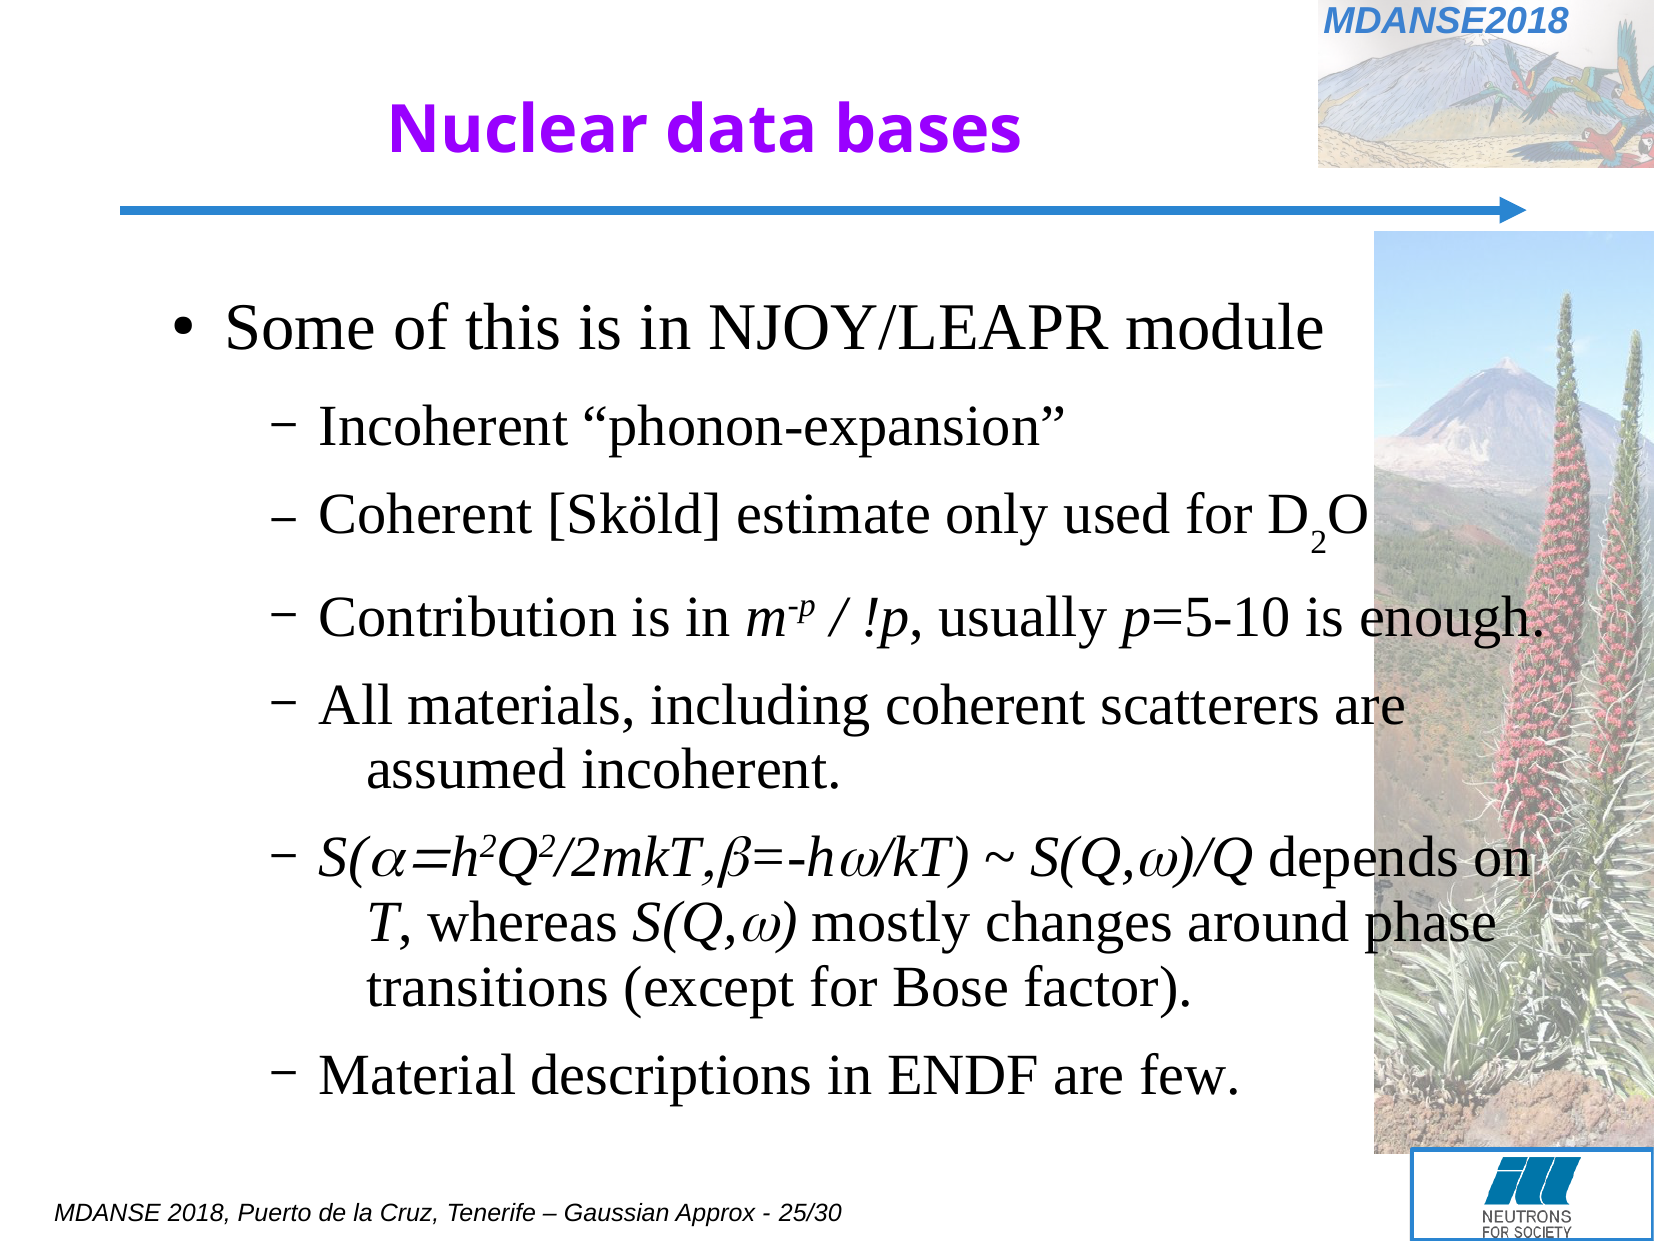

# Nuclear data bases
Some of this is in NJOY/LEAPR module
Incoherent “phonon-expansion”
Coherent [Sköld] estimate only used for D2O
Contribution is in m-p / !p, usually p=5-10 is enough.
All materials, including coherent scatterers are assumed incoherent.
S(a=h2Q2/2mkT,b=-hw/kT) ~ S(Q,w)/Q depends on T, whereas S(Q,w) mostly changes around phase transitions (except for Bose factor).
Material descriptions in ENDF are few.